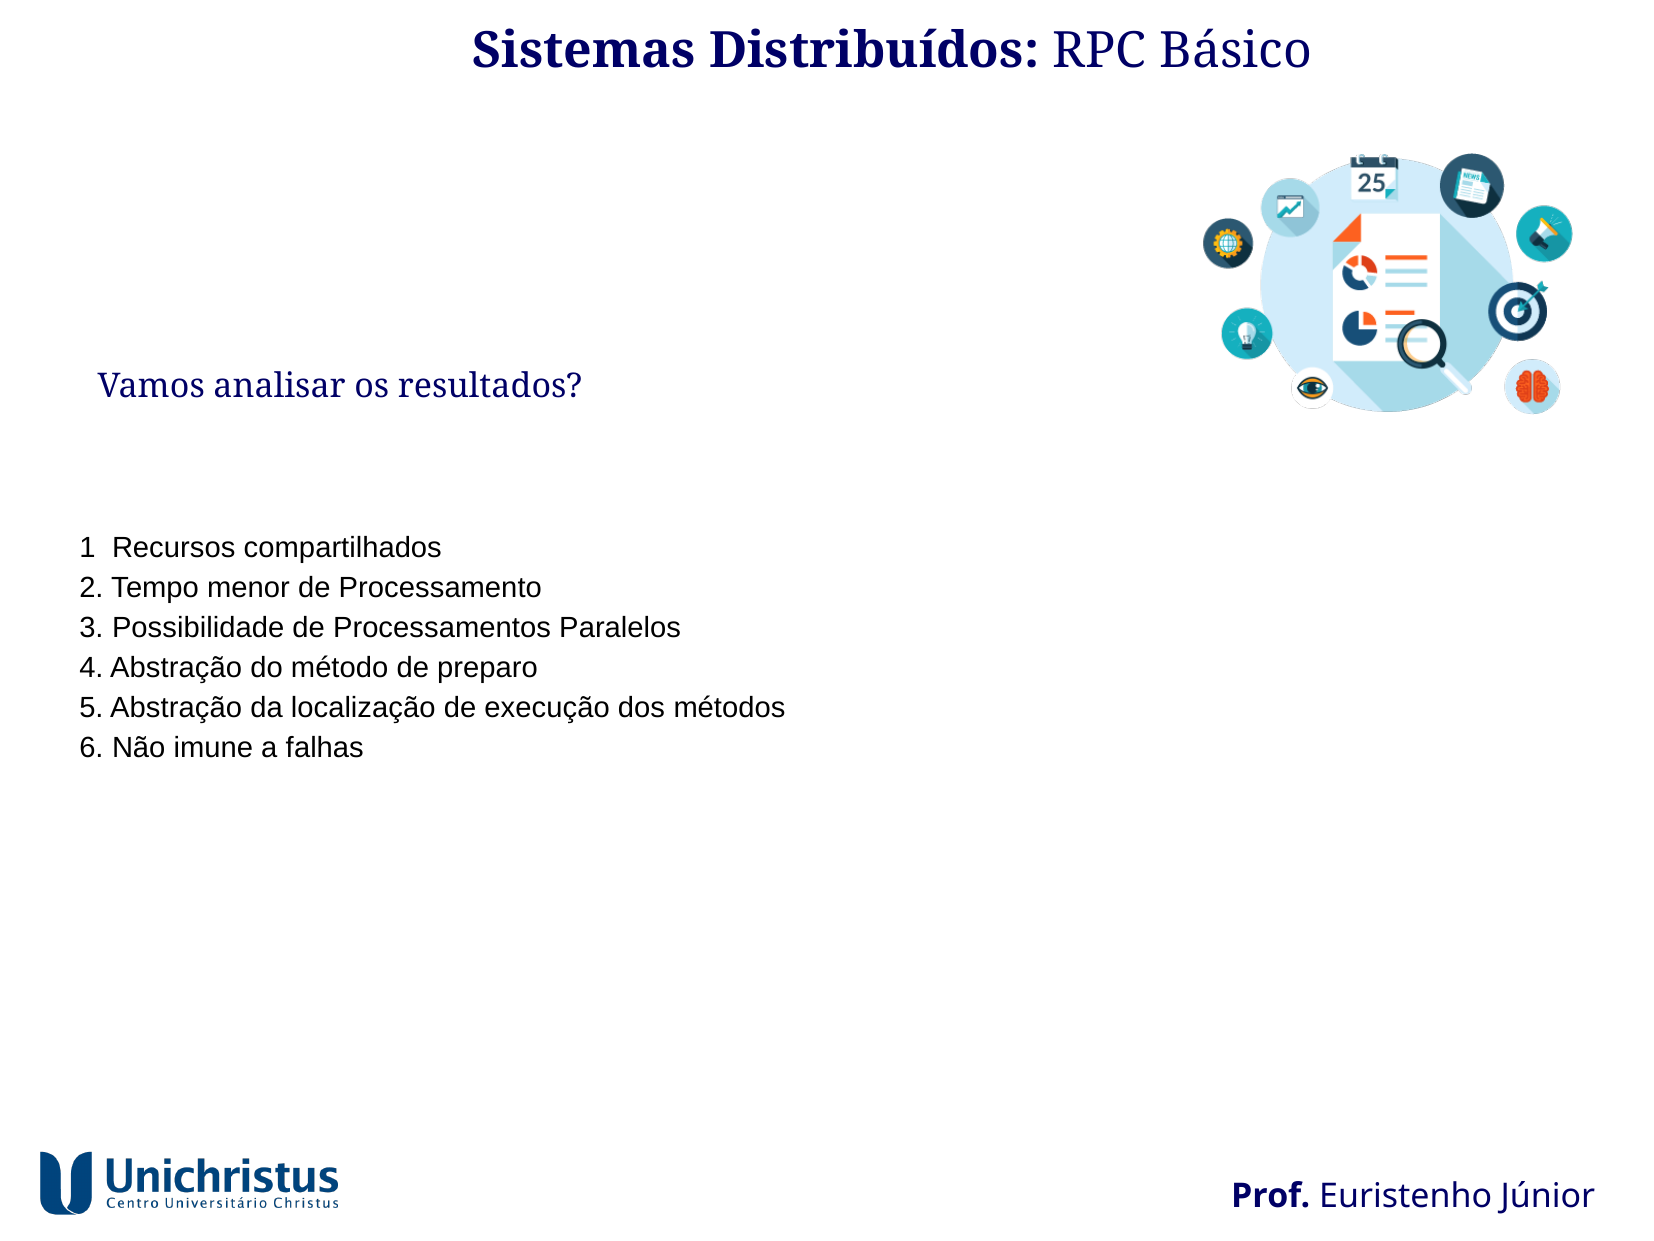

Sistemas Distribuídos: RPC Básico
Vamos analisar os resultados?
1 Recursos compartilhados
2. Tempo menor de Processamento
3. Possibilidade de Processamentos Paralelos
4. Abstração do método de preparo
5. Abstração da localização de execução dos métodos
6. Não imune a falhas
Prof. Euristenho Júnior